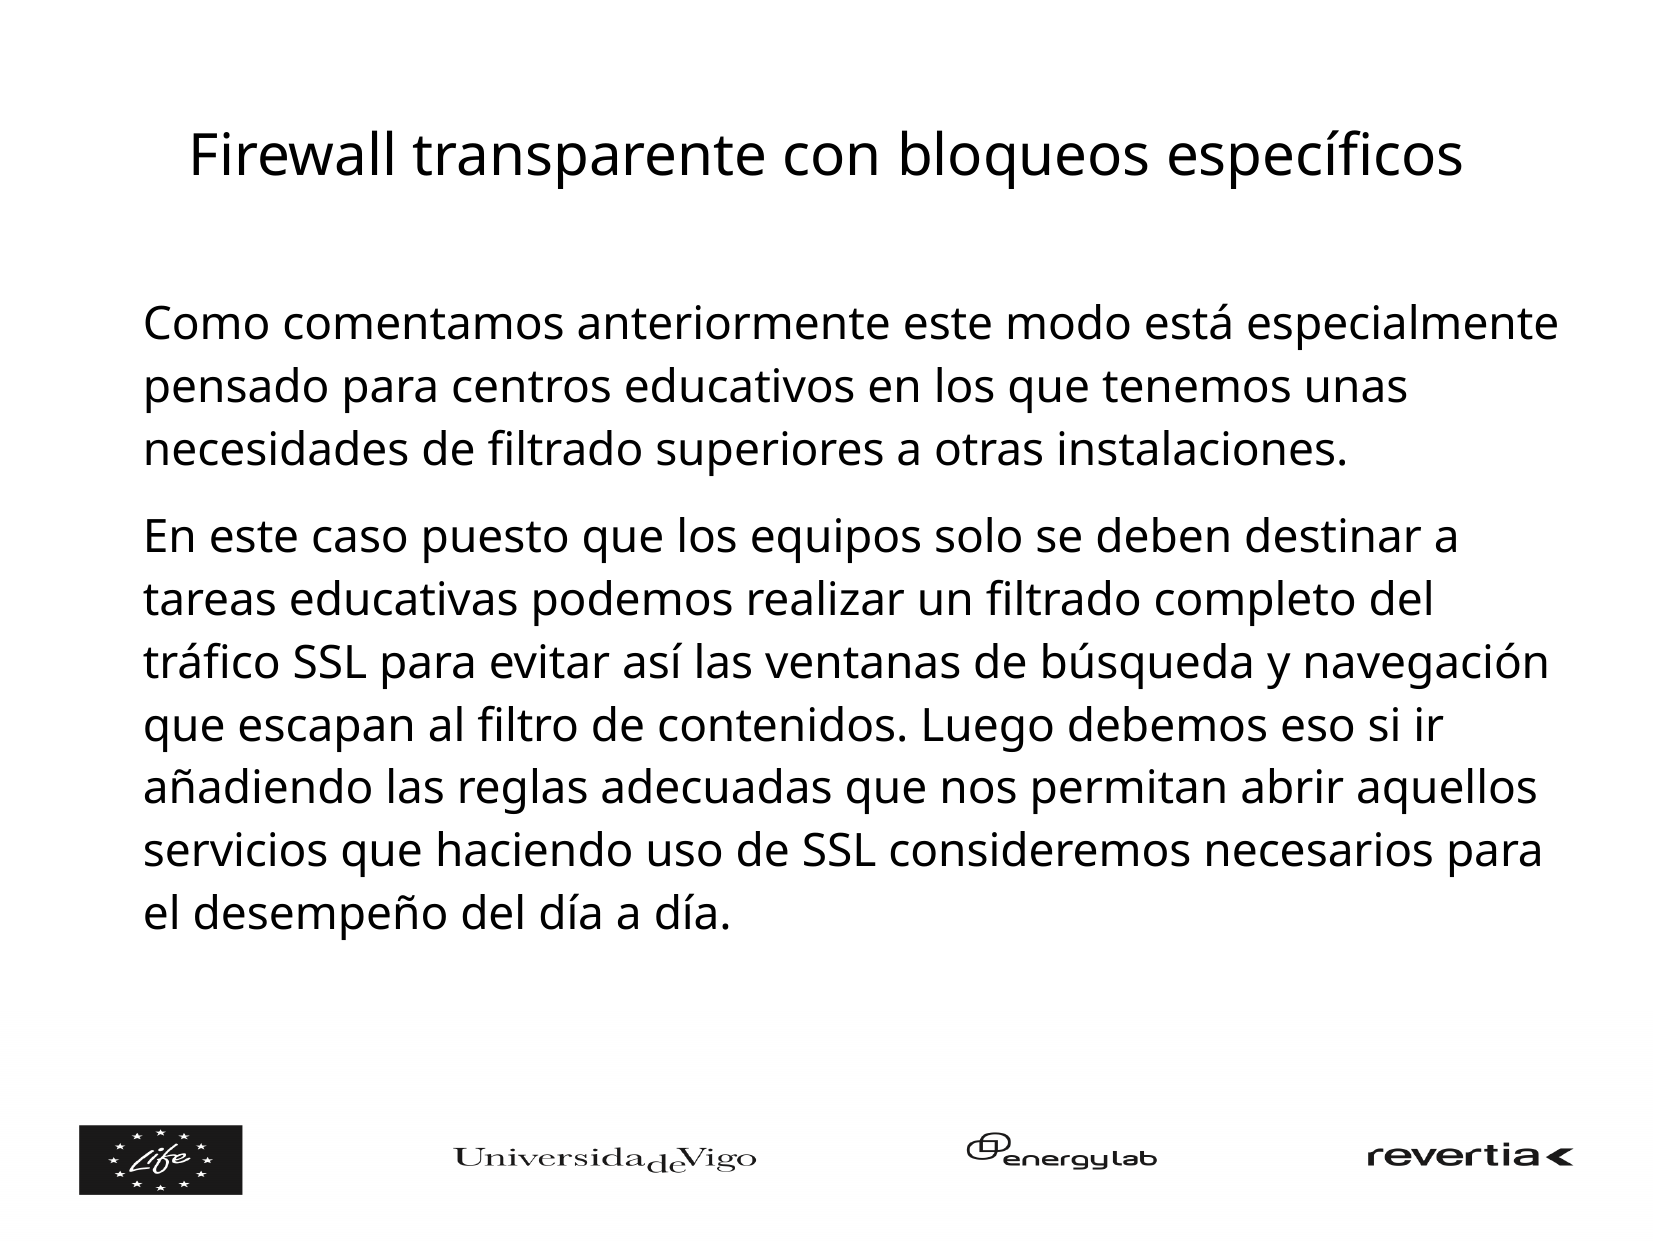

# Firewall transparente con bloqueos específicos
Como comentamos anteriormente este modo está especialmente pensado para centros educativos en los que tenemos unas necesidades de filtrado superiores a otras instalaciones.
En este caso puesto que los equipos solo se deben destinar a tareas educativas podemos realizar un filtrado completo del tráfico SSL para evitar así las ventanas de búsqueda y navegación que escapan al filtro de contenidos. Luego debemos eso si ir añadiendo las reglas adecuadas que nos permitan abrir aquellos servicios que haciendo uso de SSL consideremos necesarios para el desempeño del día a día.